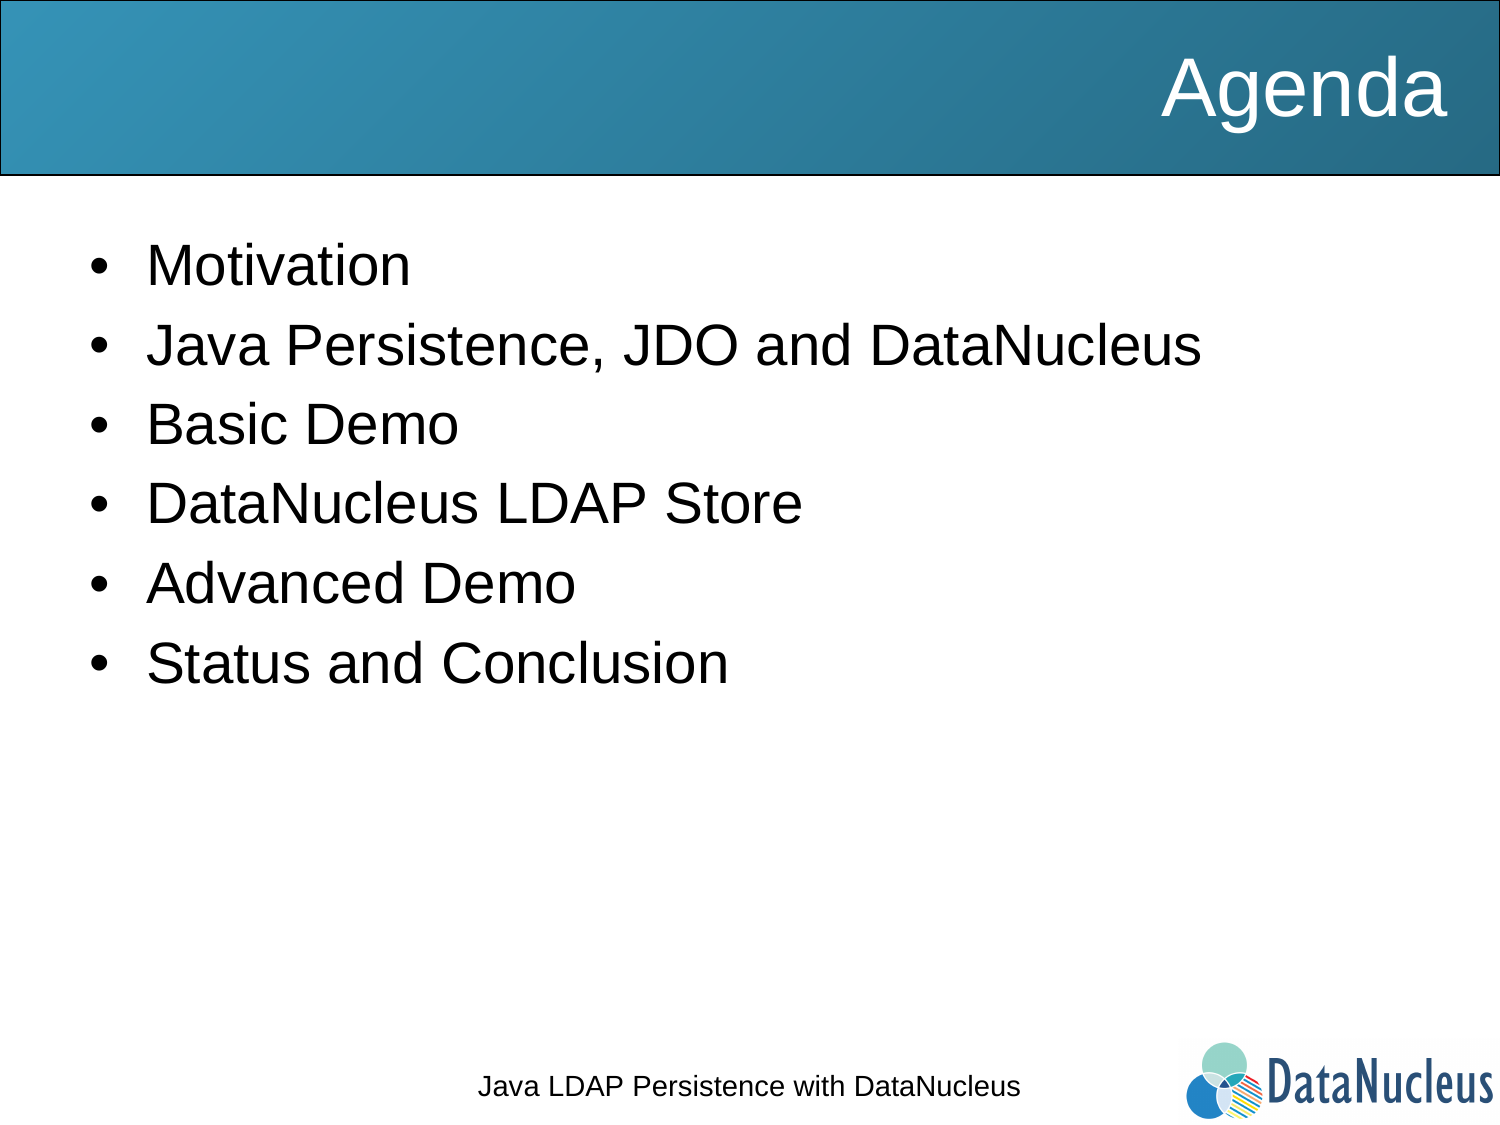

# Agenda
Motivation
Java Persistence, JDO and DataNucleus
Basic Demo
DataNucleus LDAP Store
Advanced Demo
Status and Conclusion